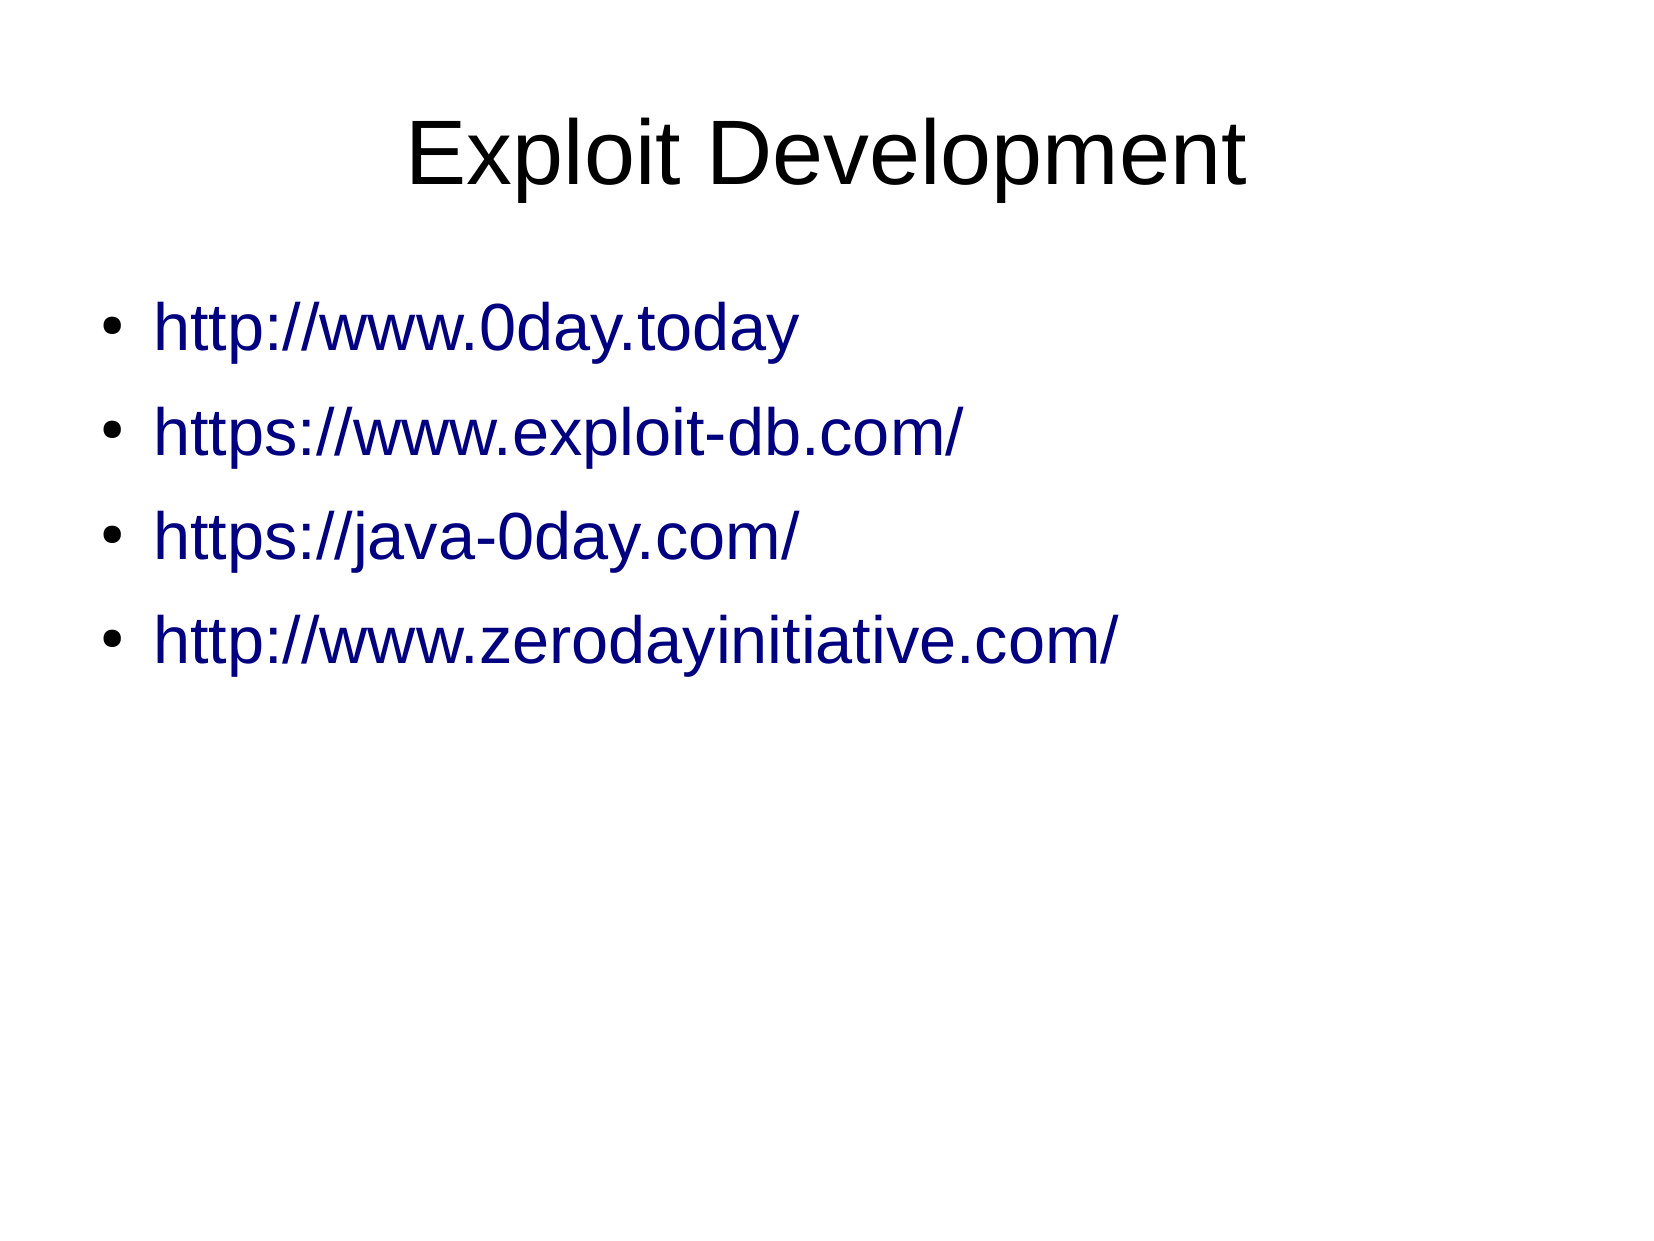

# Exploit Development
http://www.0day.today
https://www.exploit-db.com/
https://java-0day.com/
http://www.zerodayinitiative.com/